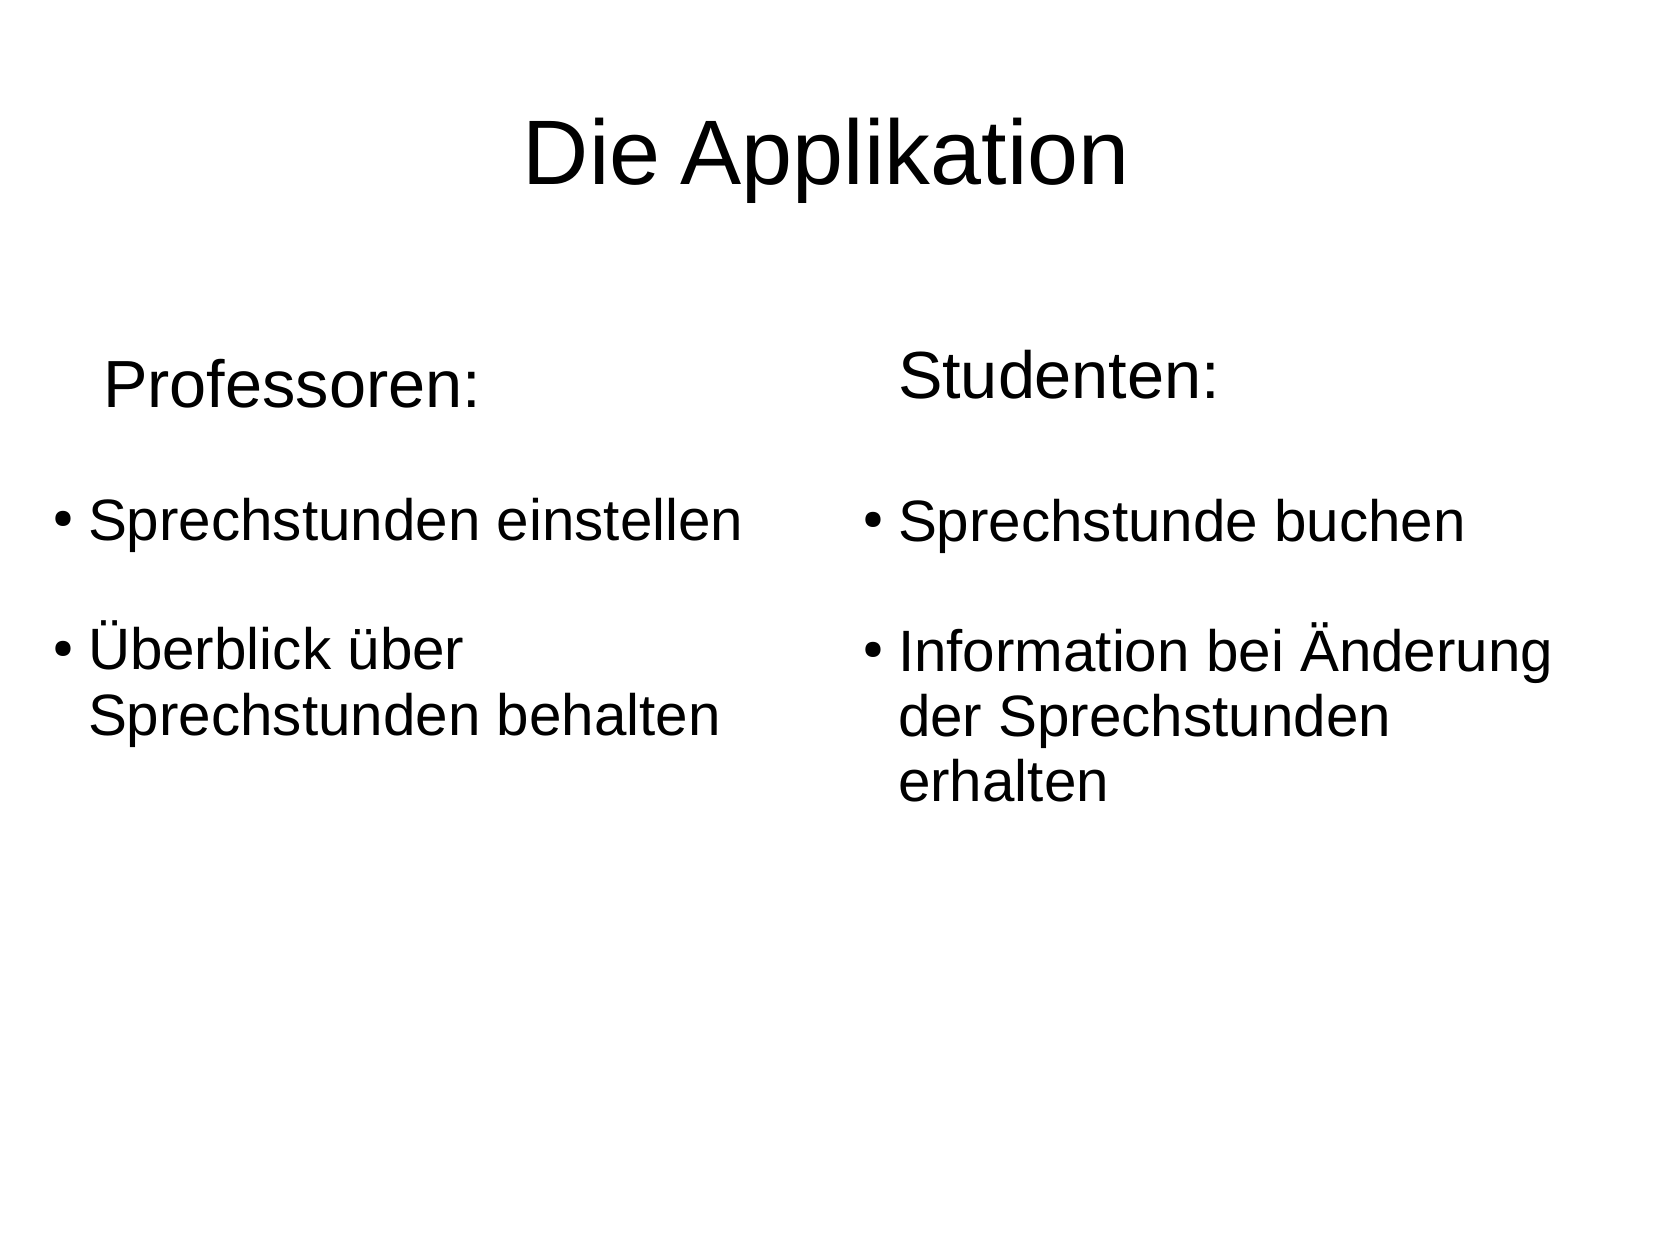

# Die Applikation
Studenten:
Professoren:
Sprechstunden einstellen
Überblick über Sprechstunden behalten
Sprechstunde buchen
Information bei Änderung der Sprechstunden erhalten